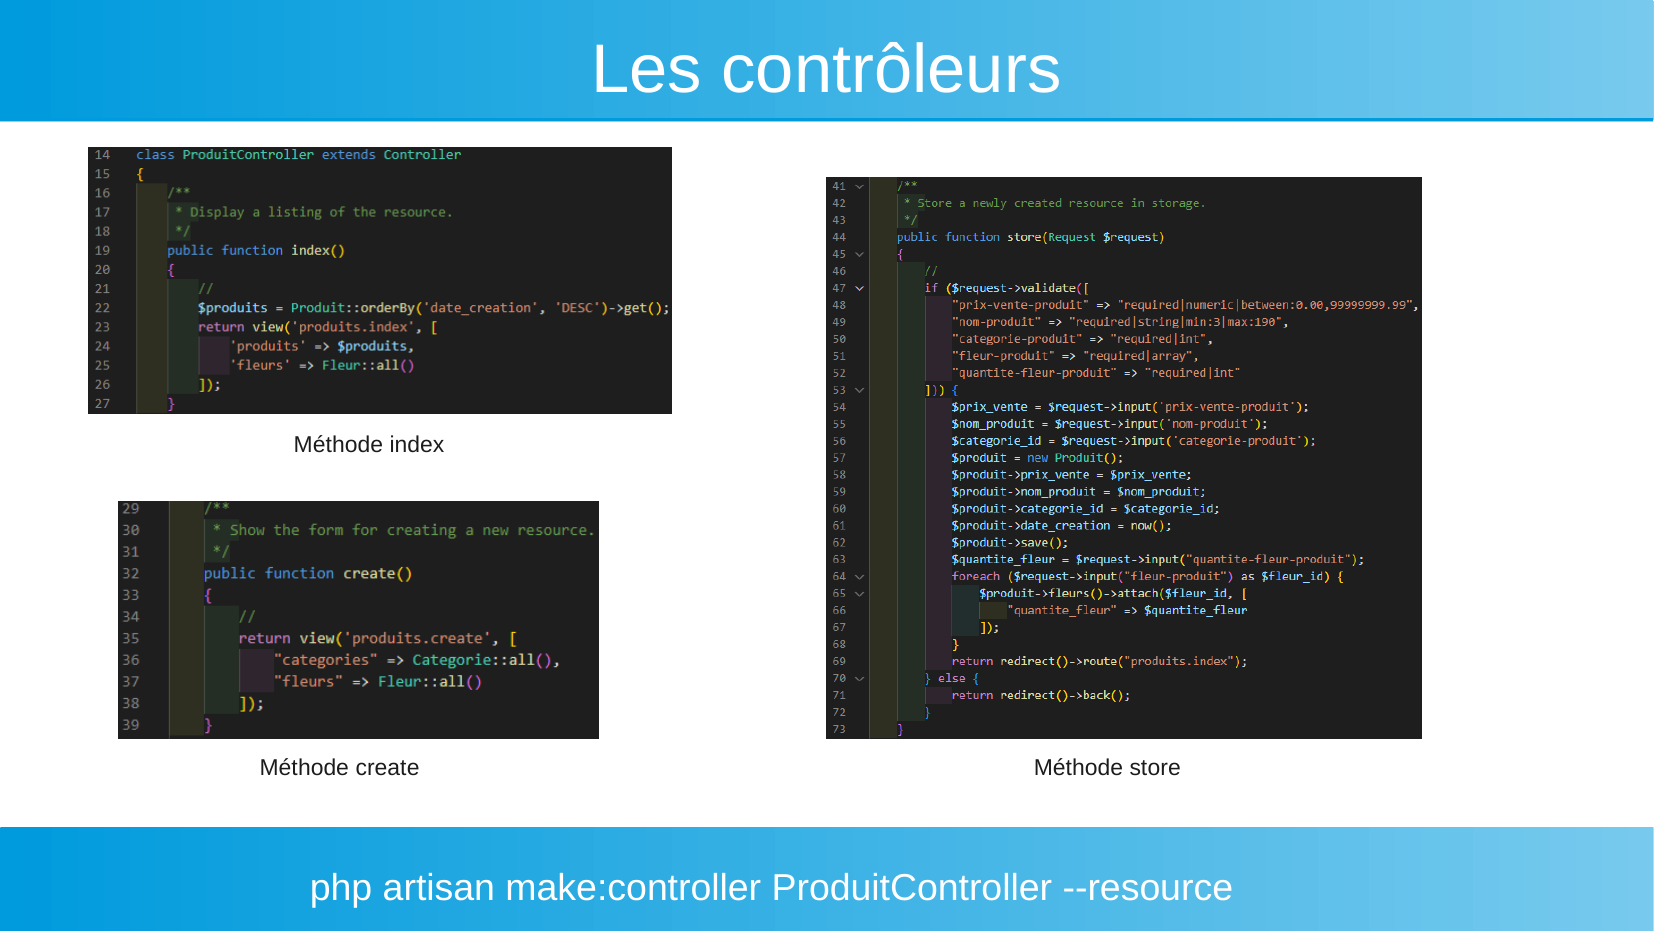

# Les contrôleurs
Méthode index
Méthode create
Méthode store
php artisan make:controller ProduitController --resource